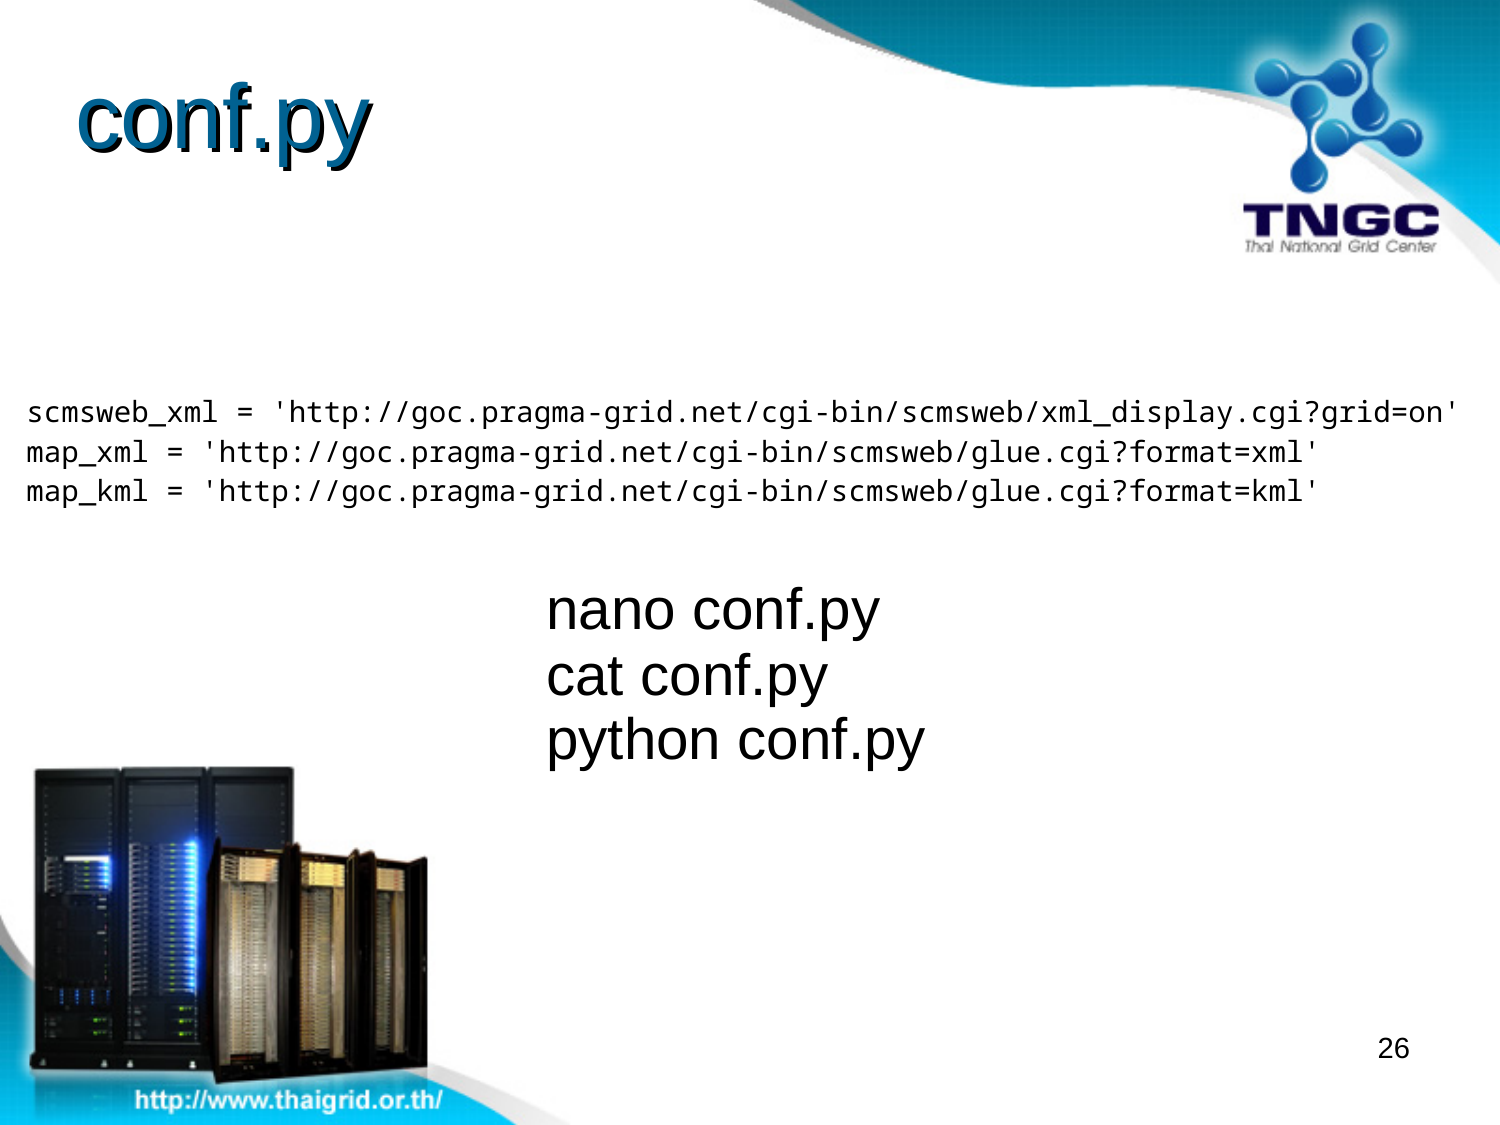

# conf.py
scmsweb_xml = 'http://goc.pragma-grid.net/cgi-bin/scmsweb/xml_display.cgi?grid=on'
map_xml = 'http://goc.pragma-grid.net/cgi-bin/scmsweb/glue.cgi?format=xml'
map_kml = 'http://goc.pragma-grid.net/cgi-bin/scmsweb/glue.cgi?format=kml'
nano conf.py
cat conf.py
python conf.py
26